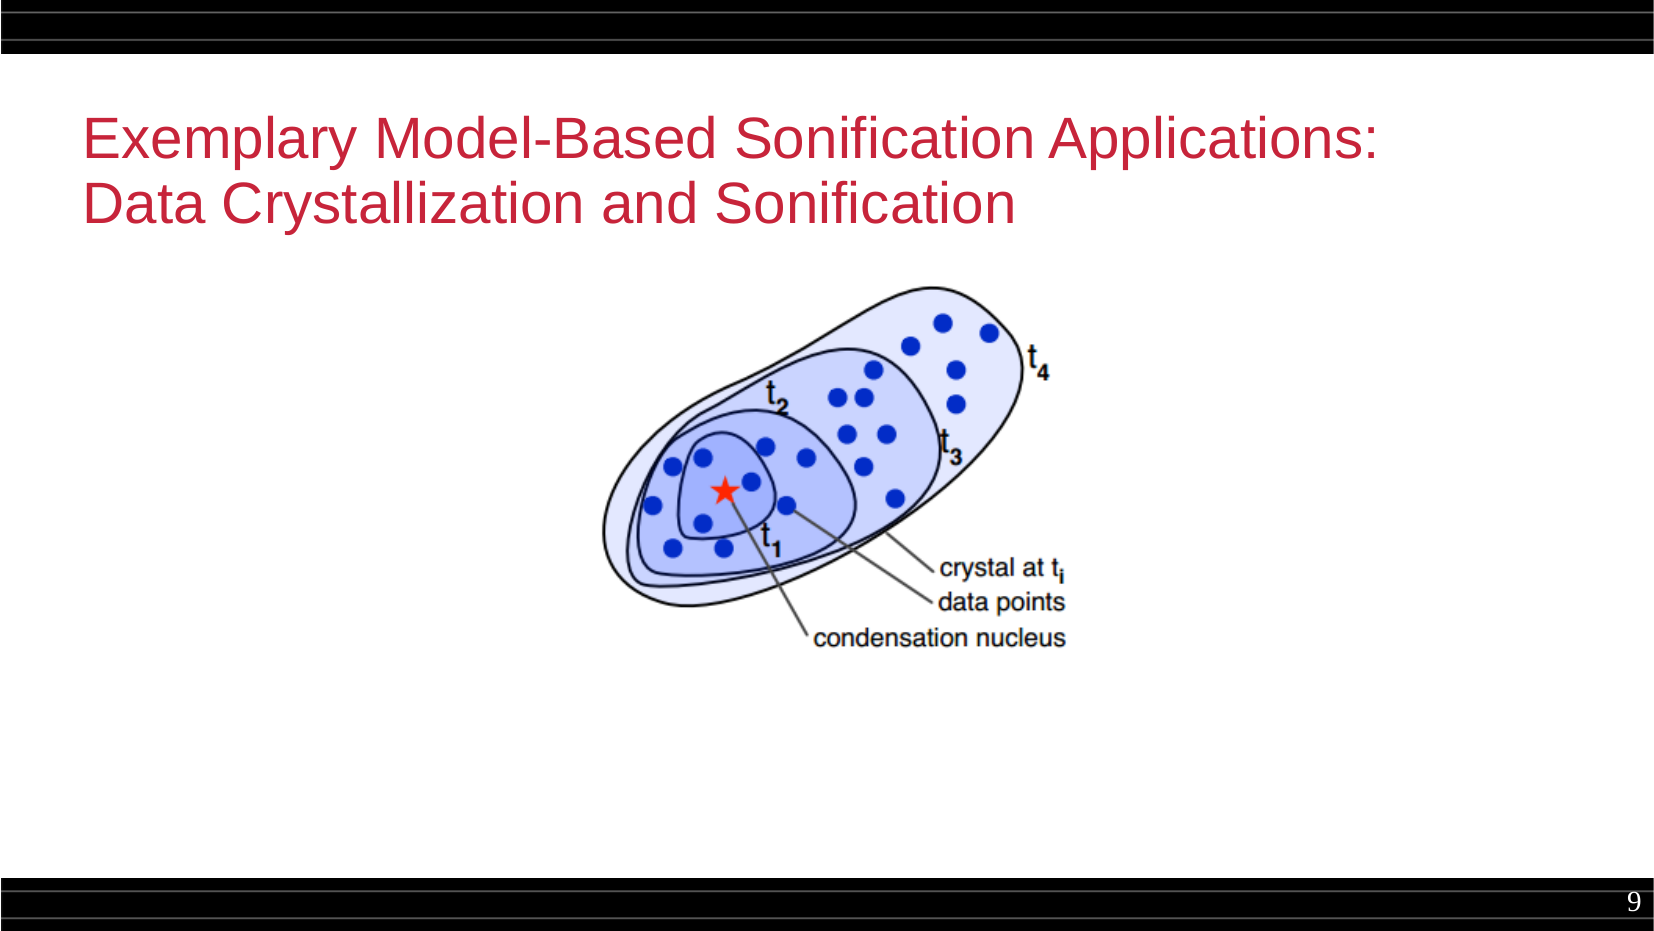

# Exemplary Model-Based Sonification Applications: Data Crystallization and Sonification